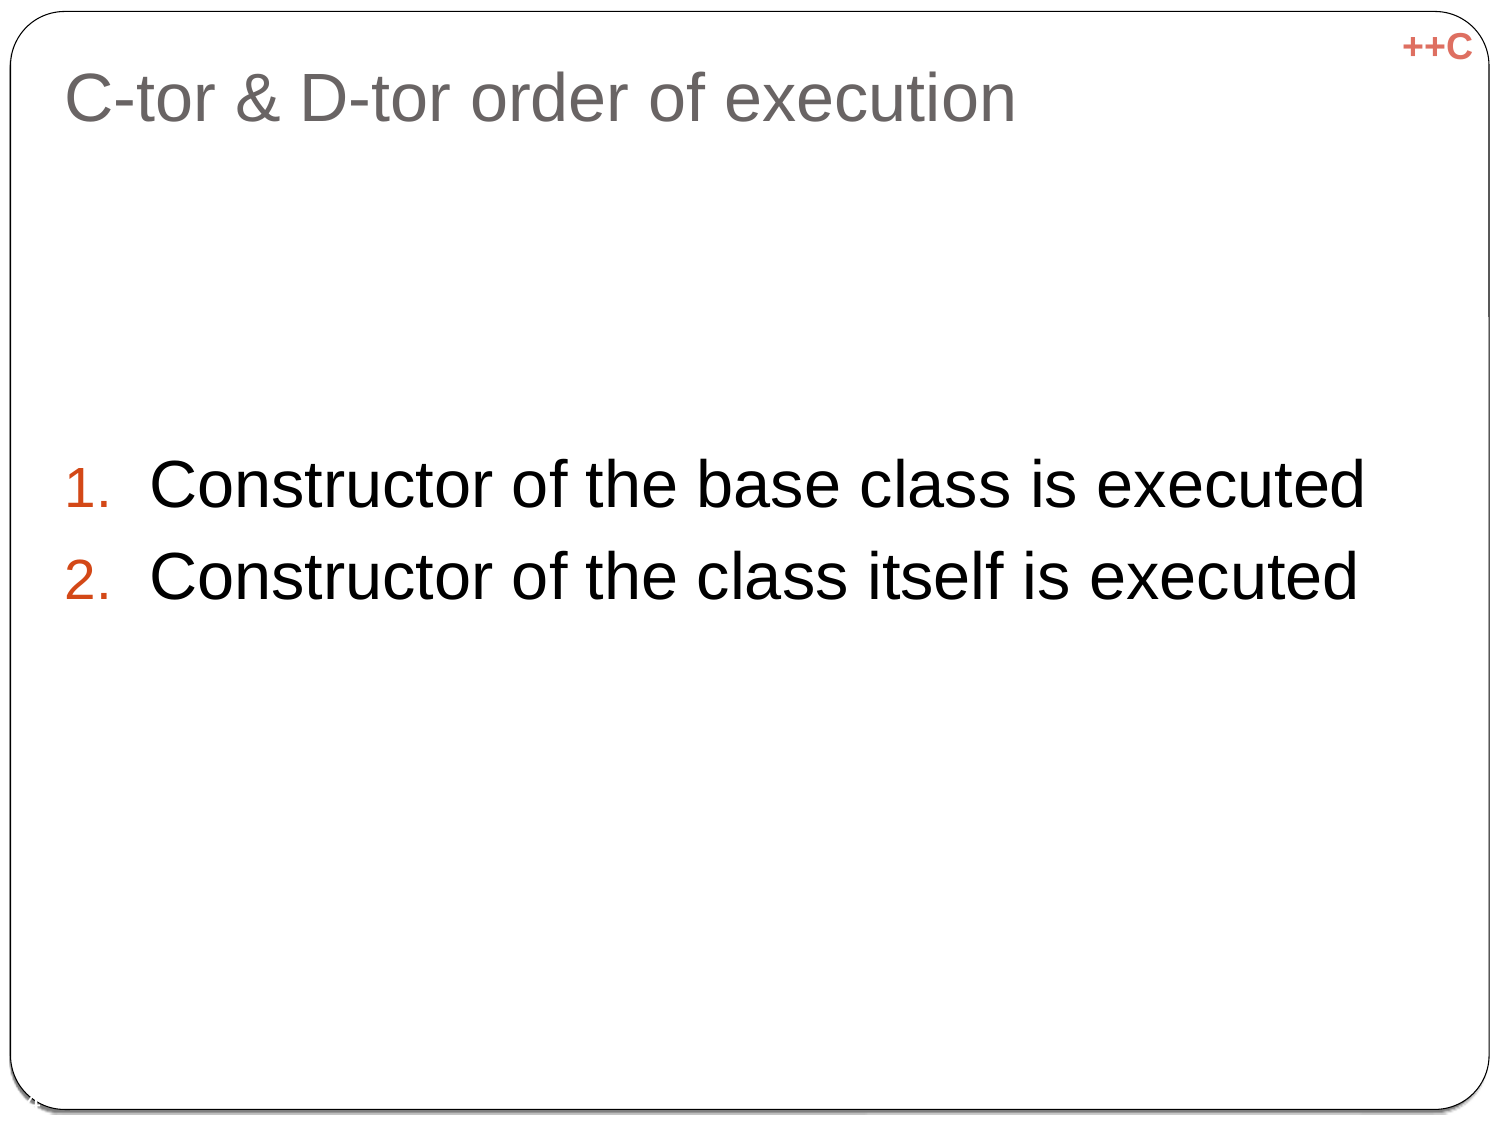

# C-tor & D-tor order of execution
Constructor of the base class is executed
Constructor of the class itself is executed